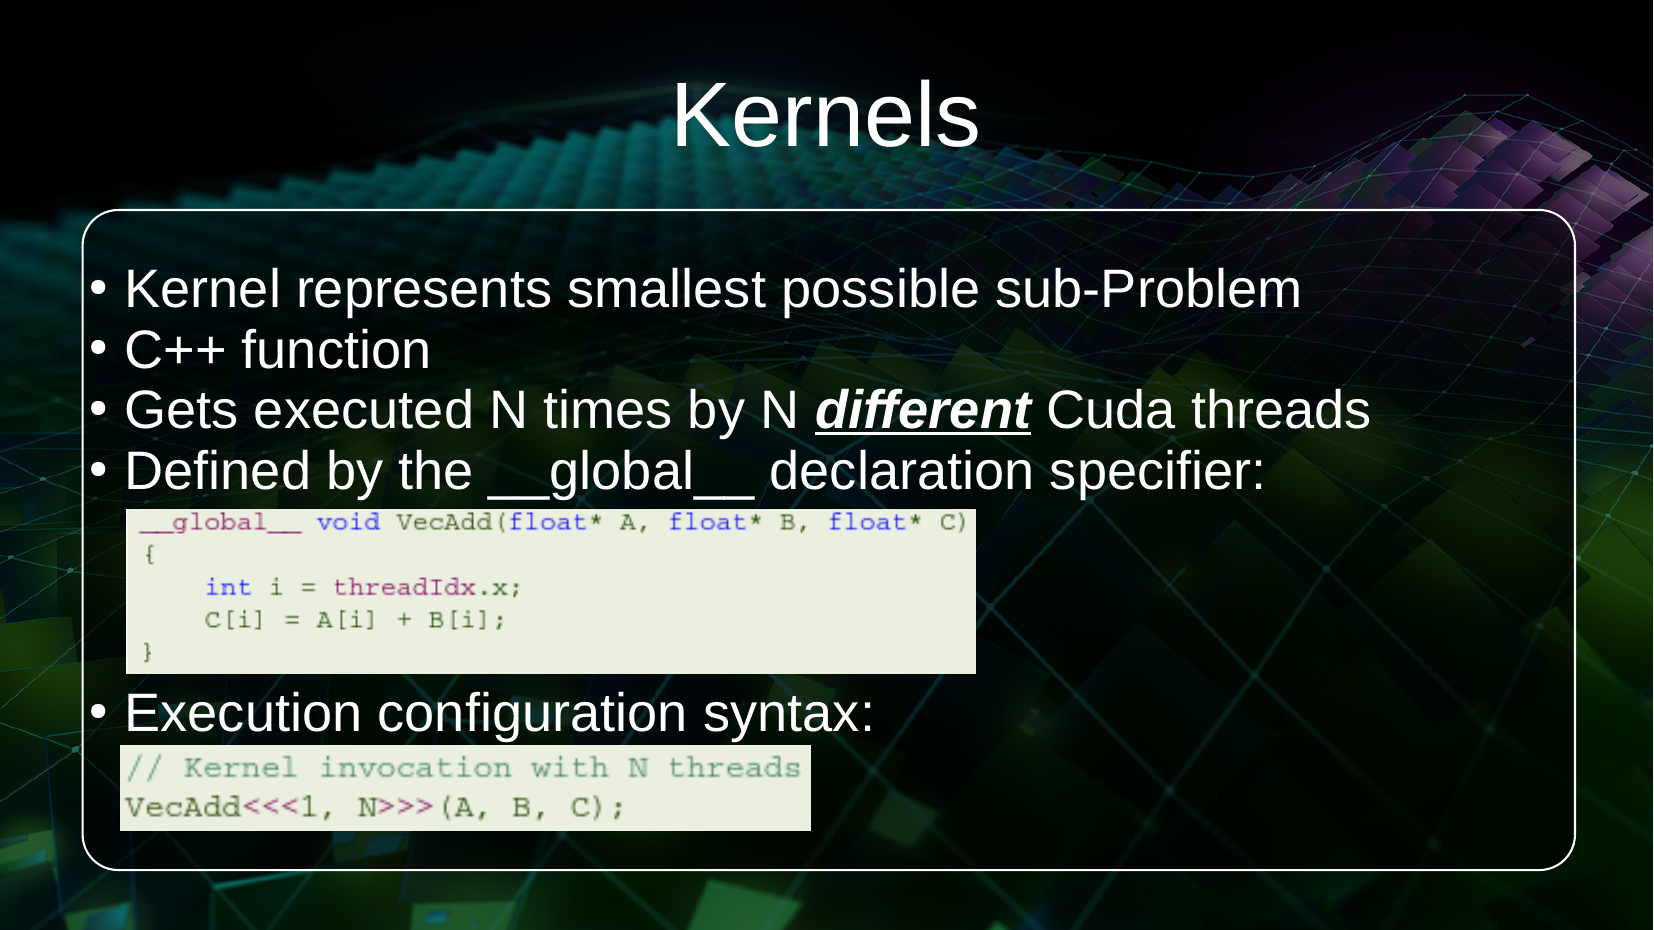

# Kernels
Kernel represents smallest possible sub-Problem
C++ function
Gets executed N times by N different Cuda threads
Defined by the __global__ declaration specifier:
Execution configuration syntax: